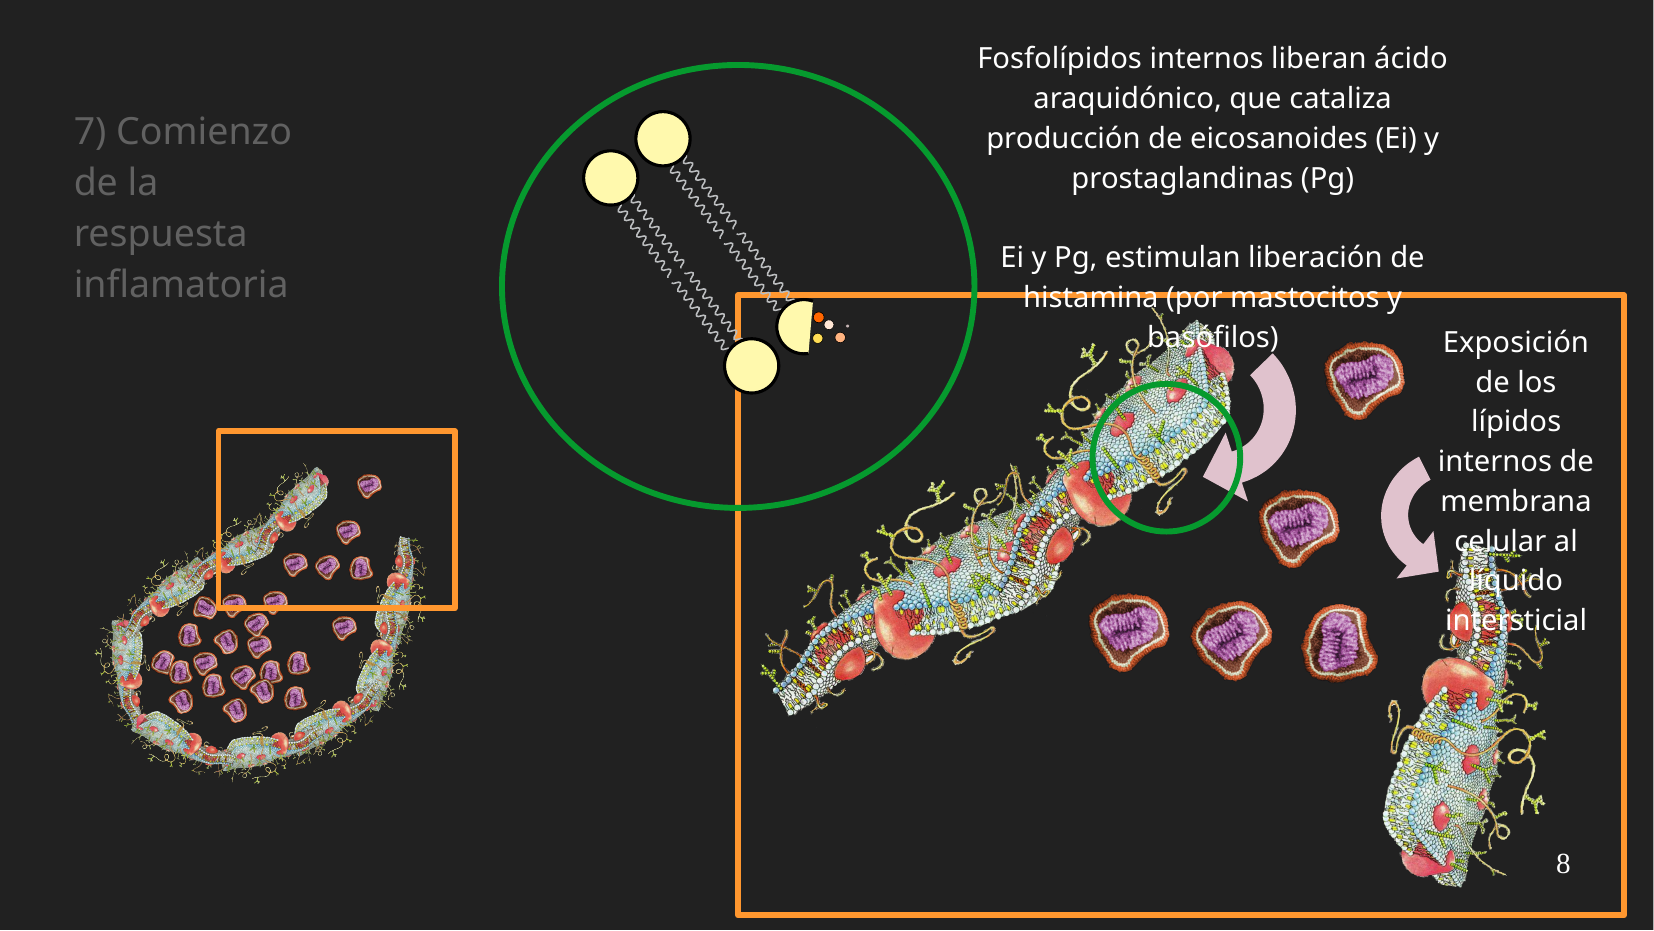

Fosfolípidos internos liberan ácido araquidónico, que cataliza producción de eicosanoides (Ei) y prostaglandinas (Pg)
Ei y Pg, estimulan liberación de histamina (por mastocitos y basófilos)
7) Comienzo de la respuesta inflamatoria
Exposición de los lípidos internos de membrana celular al líquido intersticial
8